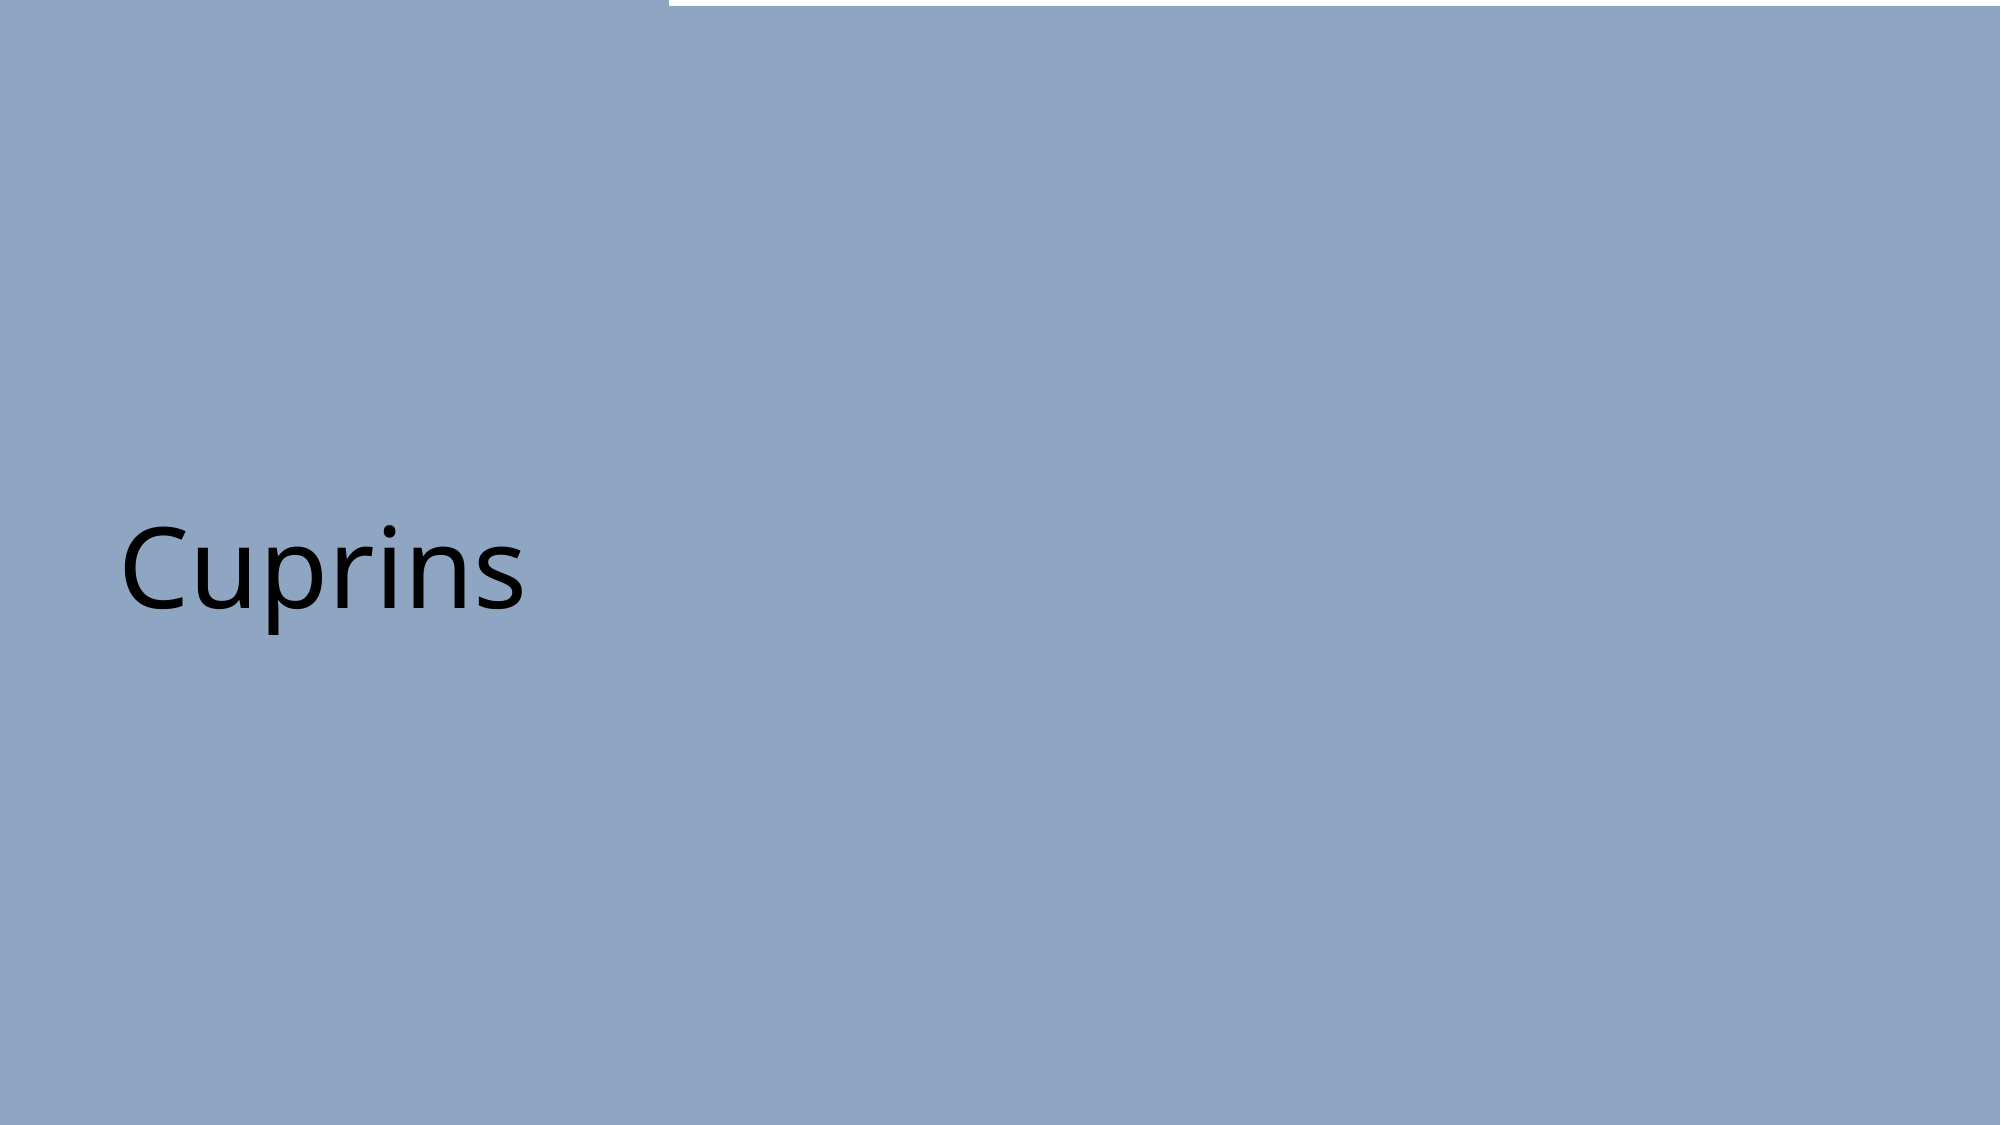

# Cuprins
I Fizica particulelor elementare
II Istoria acceleratorului de particule
Acceleratoare de particule
Procesele particulelor subatomice
Reactori nucleari
Detectarea particulelor subatomice
Raze cosmice